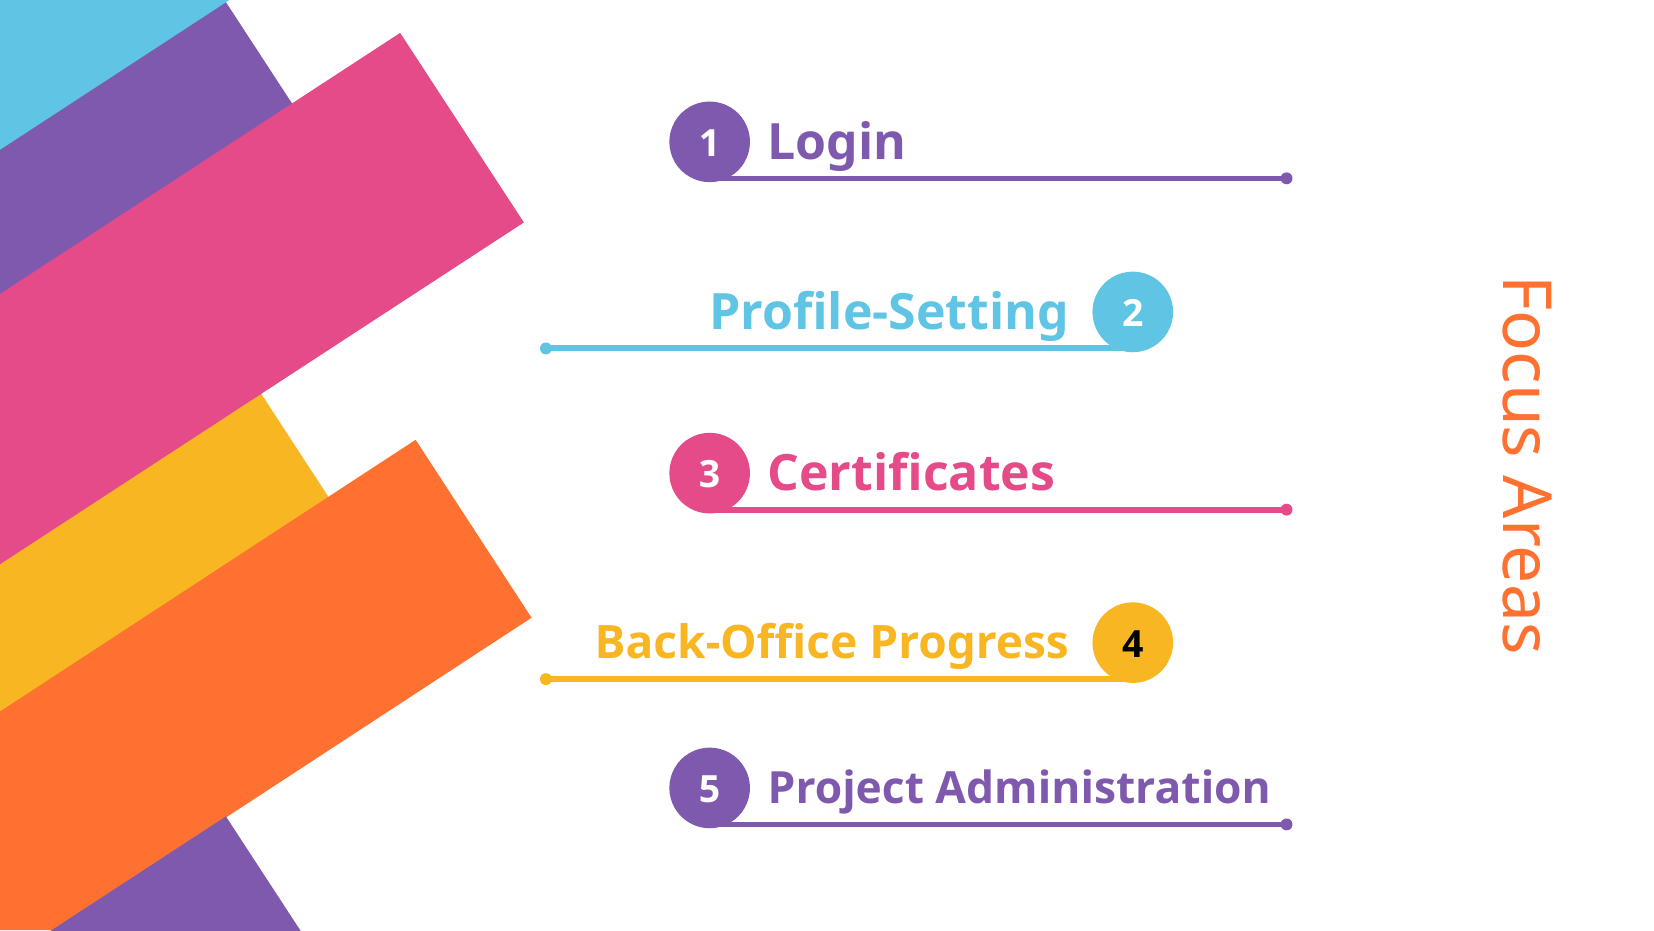

1
# Login
2
Profile-Setting
Focus Areas
3
Certificates
4
Back-Office Progress
5
Project Administration